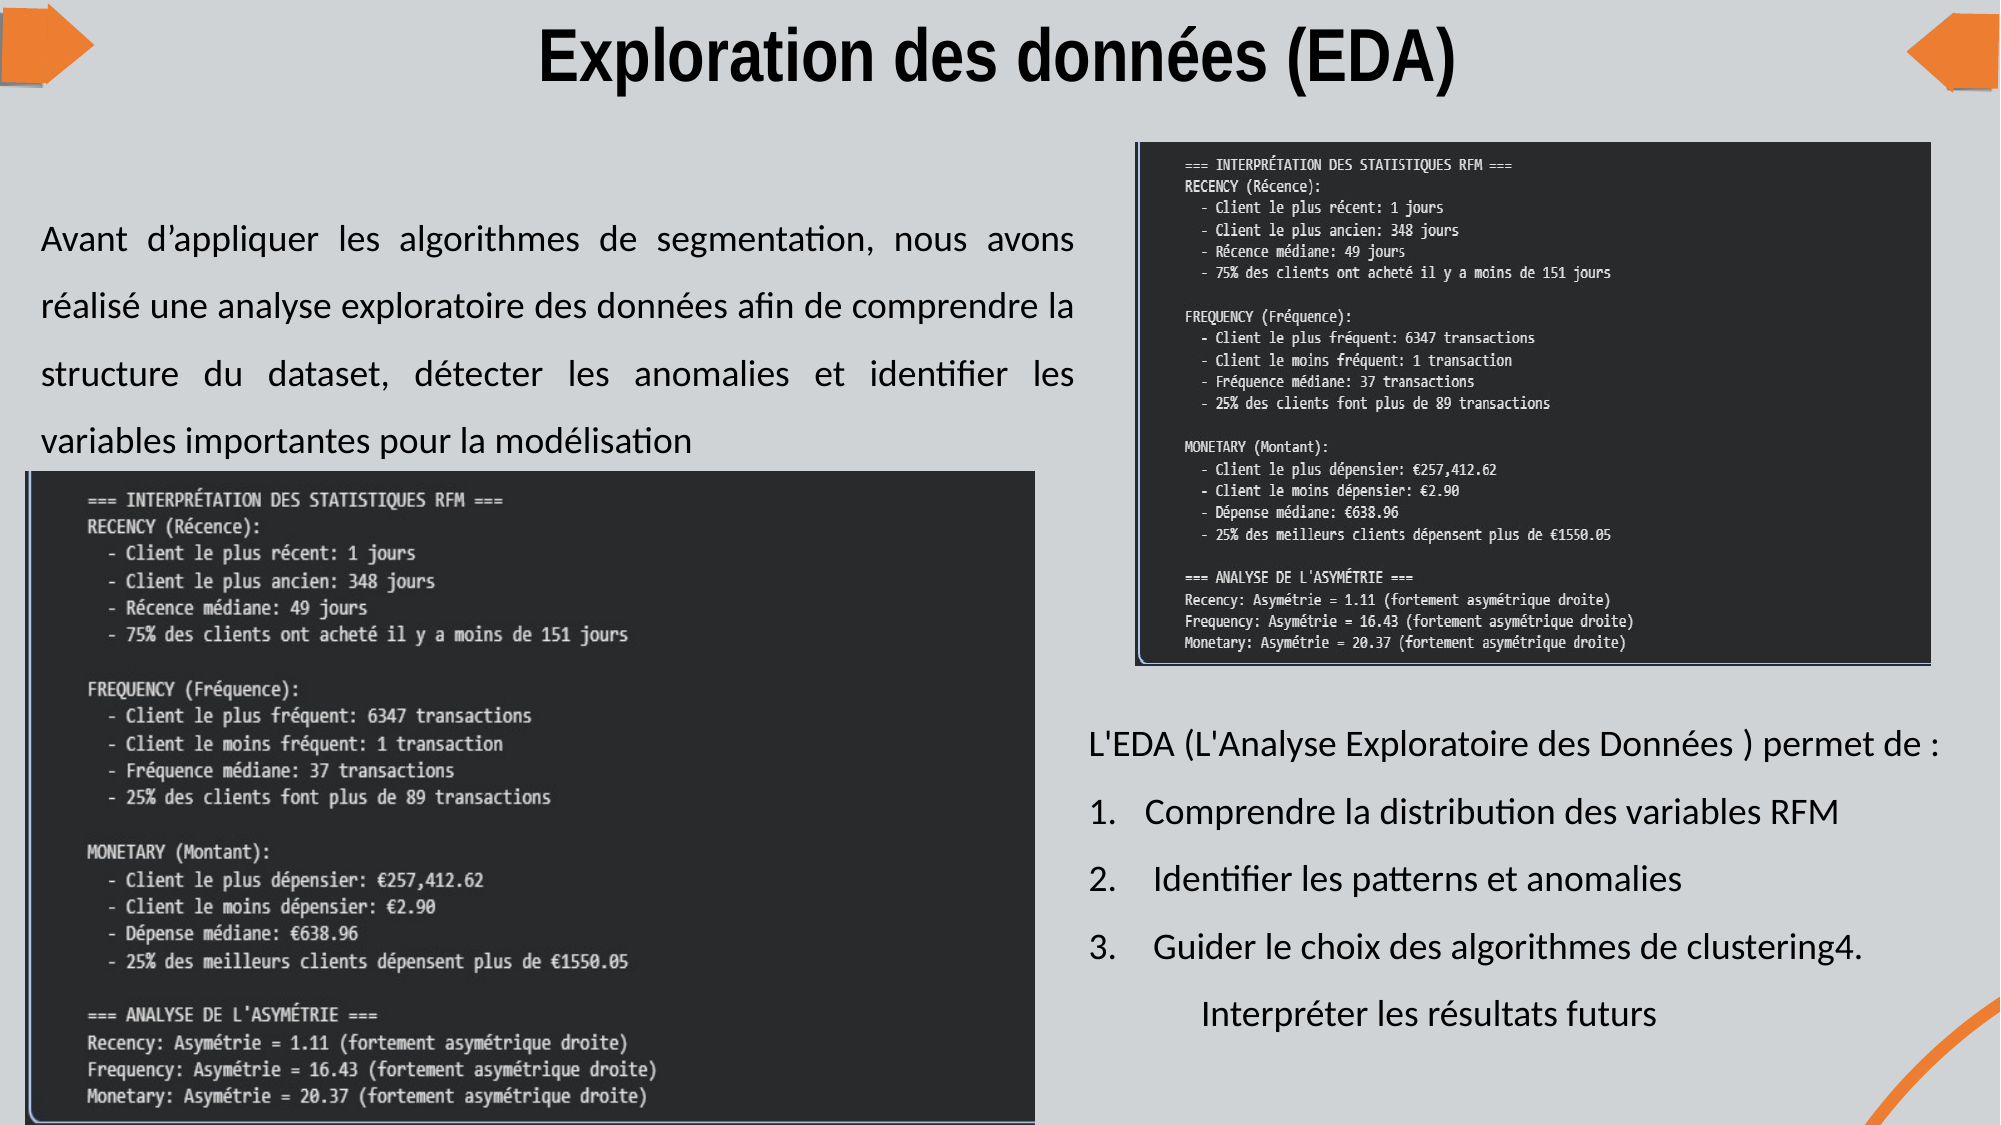

Exploration des données (EDA)
Avant d’appliquer les algorithmes de segmentation, nous avons réalisé une analyse exploratoire des données afin de comprendre la structure du dataset, détecter les anomalies et identifier les variables importantes pour la modélisation
L'EDA (L'Analyse Exploratoire des Données ) permet de :
Comprendre la distribution des variables RFM
 Identifier les patterns et anomalies
 Guider le choix des algorithmes de clustering4. Interpréter les résultats futurs